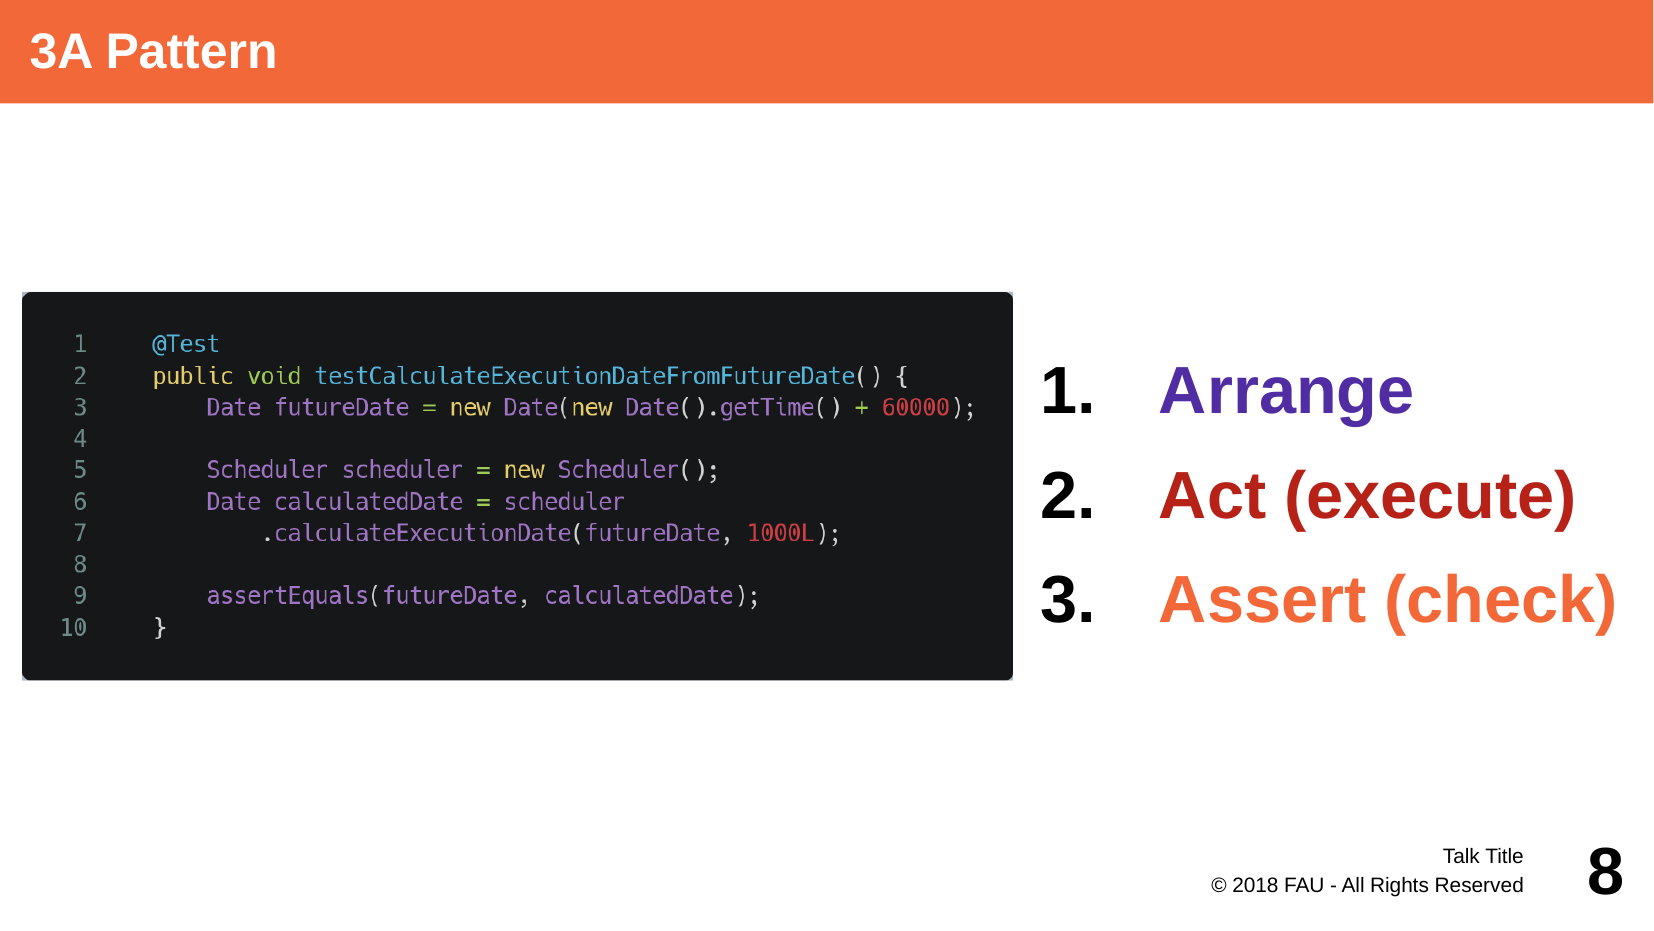

# 3A Pattern
Arrange
Act (execute)
Assert (check)
Talk Title
8
© 2018 FAU - All Rights Reserved